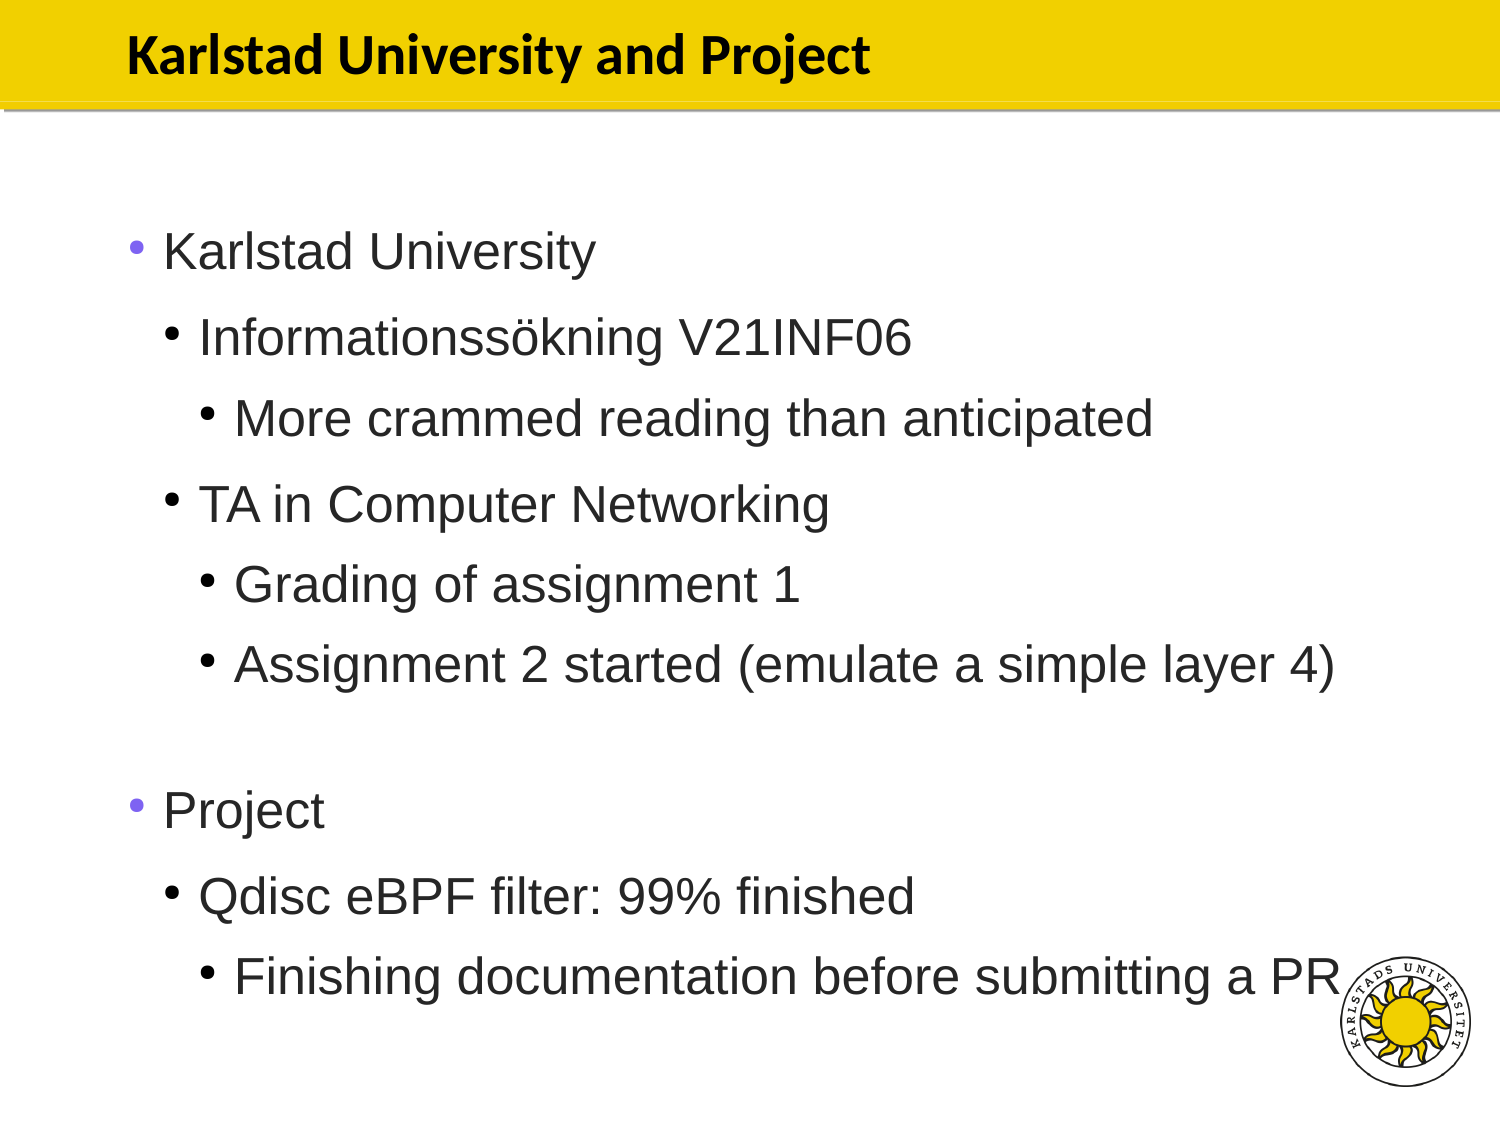

# Karlstad University and Project
Karlstad University
Informationssökning V21INF06
More crammed reading than anticipated
TA in Computer Networking
Grading of assignment 1
Assignment 2 started (emulate a simple layer 4)
Project
Qdisc eBPF filter: 99% finished
Finishing documentation before submitting a PR